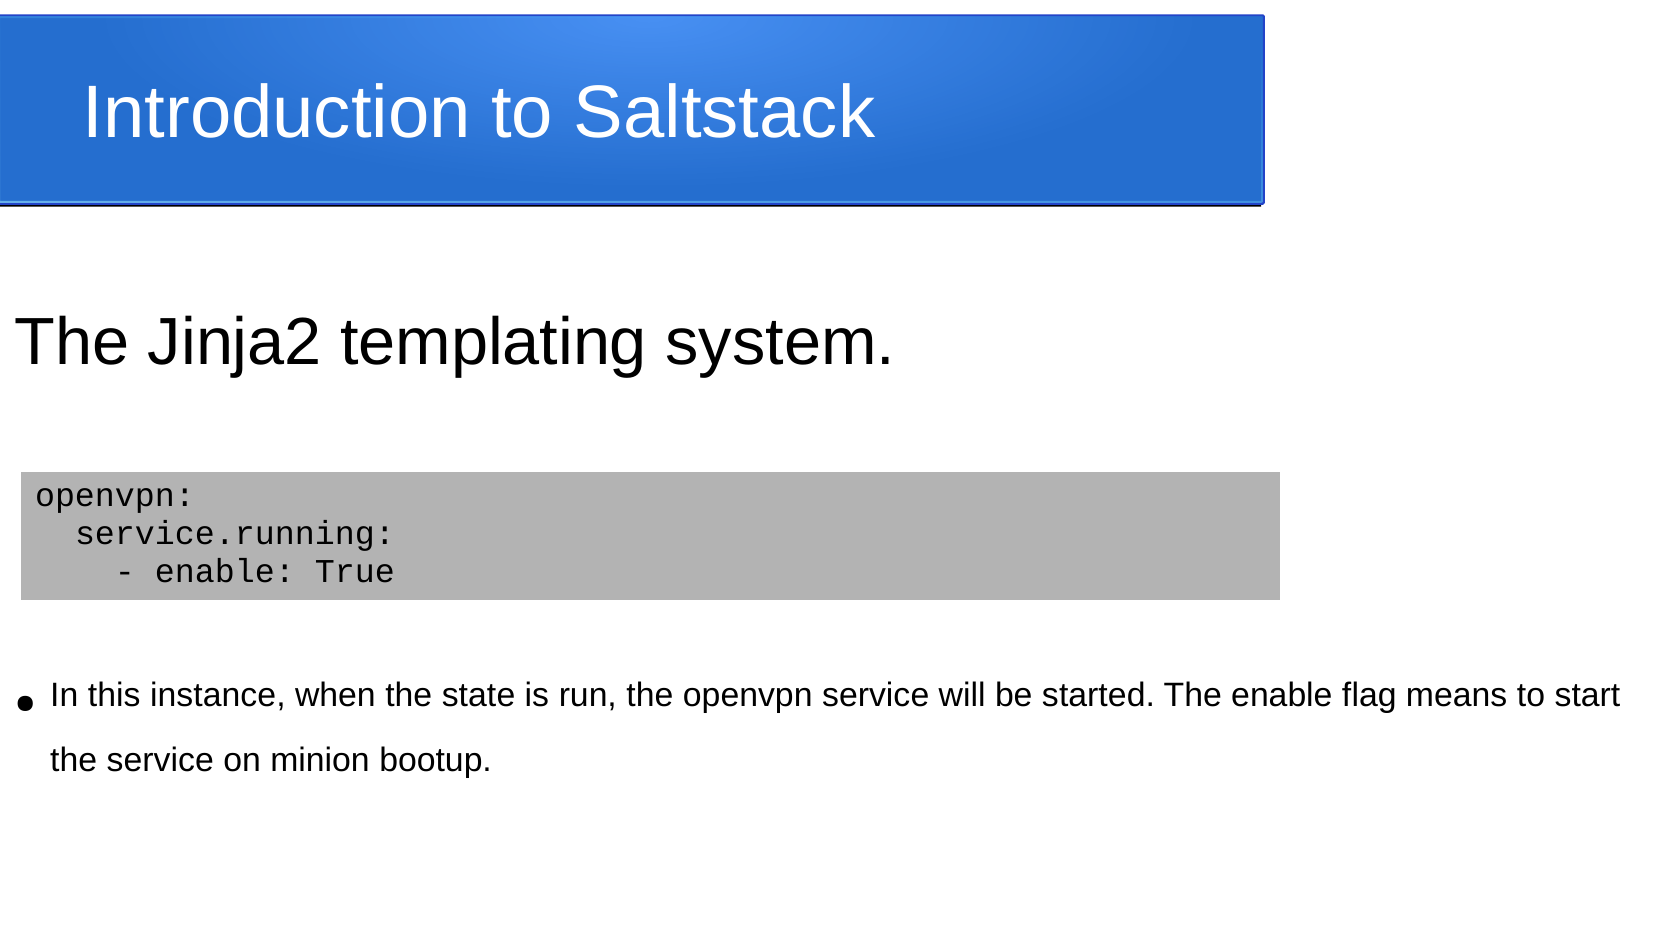

# Introduction to Saltstack
The Jinja2 templating system.
In this instance, when the state is run, the openvpn service will be started. The enable flag means to start the service on minion bootup.
| openvpn: service.running: - enable: True |
| --- |